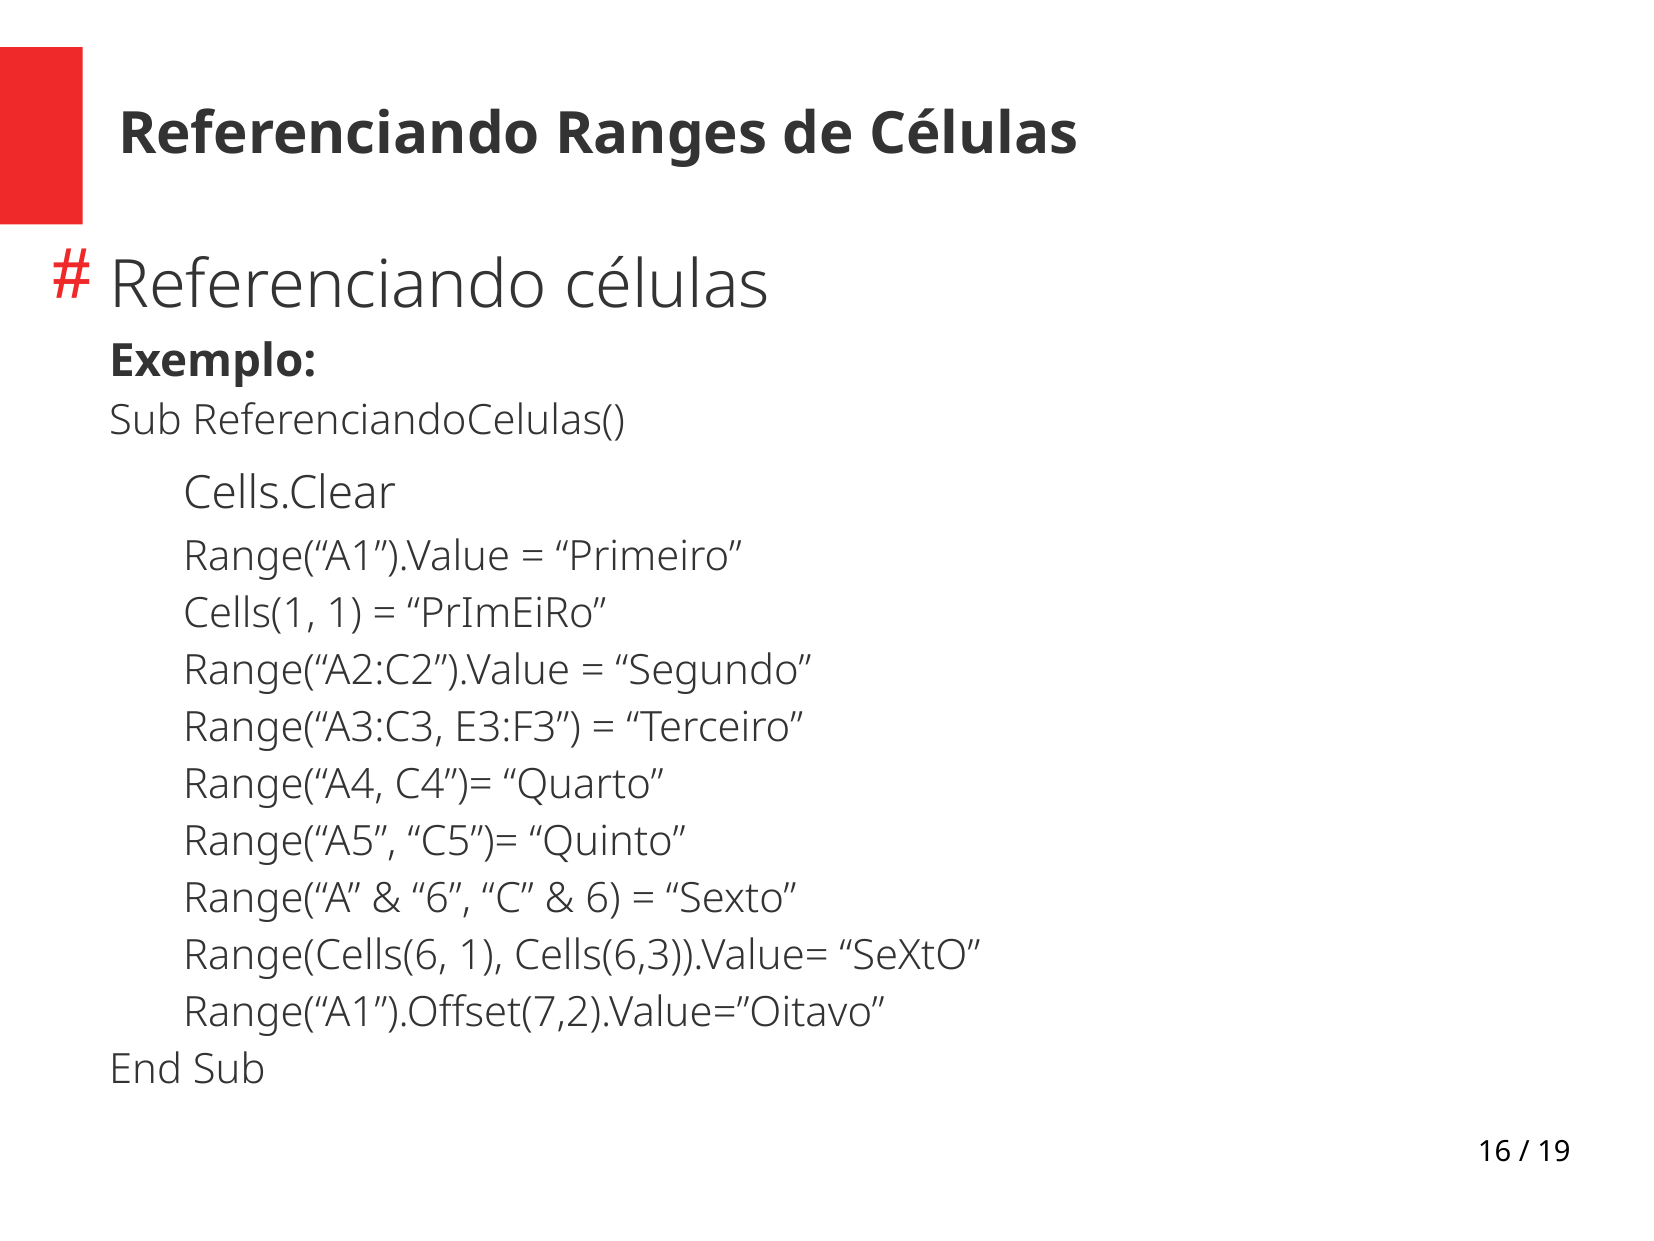

# Referenciando Ranges de Células
Referenciando células
Exemplo:
Sub ReferenciandoCelulas()
	Cells.Clear
	Range(“A1”).Value = “Primeiro”
	Cells(1, 1) = “PrImEiRo”
	Range(“A2:C2”).Value = “Segundo”
	Range(“A3:C3, E3:F3”) = “Terceiro”
	Range(“A4, C4”)= “Quarto”
	Range(“A5”, “C5”)= “Quinto”
	Range(“A” & “6”, “C” & 6) = “Sexto”
	Range(Cells(6, 1), Cells(6,3)).Value= “SeXtO”
	Range(“A1”).Offset(7,2).Value=”Oitavo”
End Sub
16